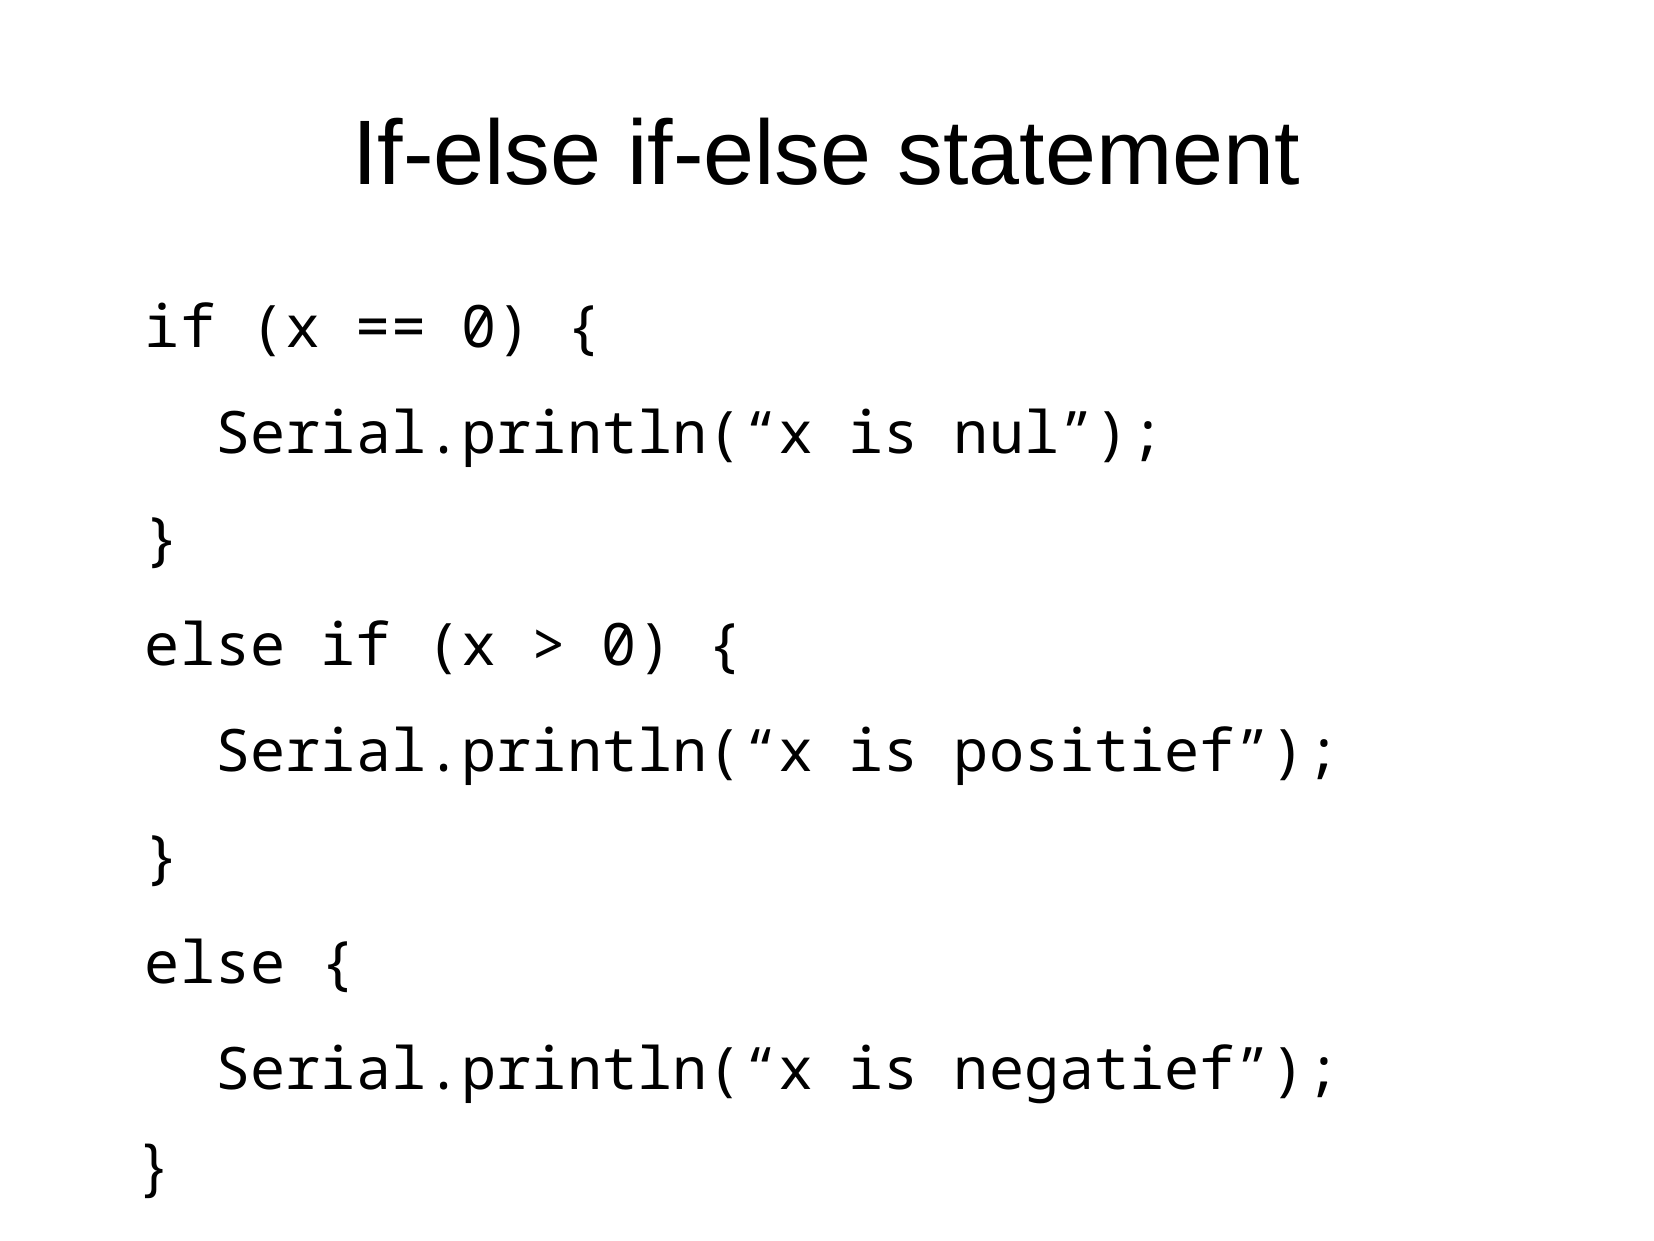

# If-else if-else statement
if (x == 0) {
 Serial.println(“x is nul”);
}
else if (x > 0) {
 Serial.println(“x is positief”);
}
else {
 Serial.println(“x is negatief”);
}